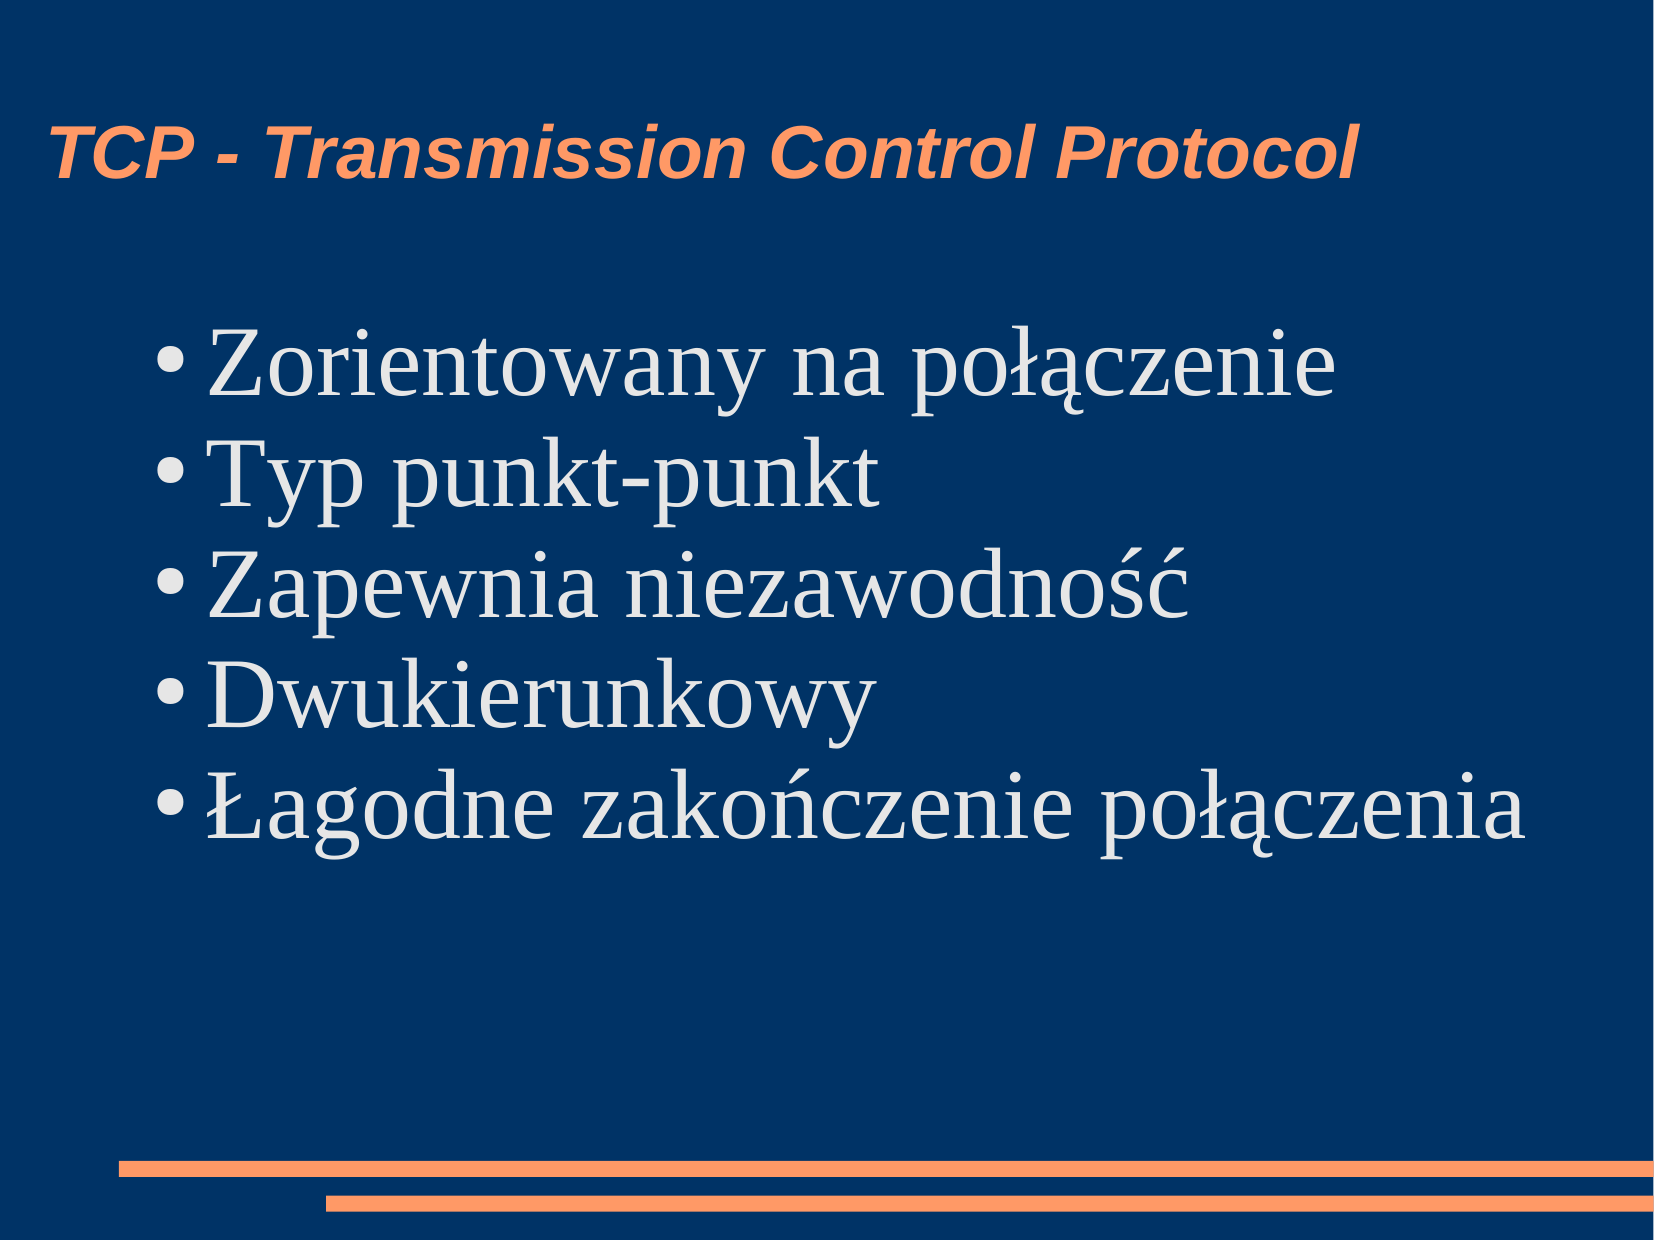

# TCP - Transmission Control Protocol
Zorientowany na połączenie
Typ punkt-punkt
Zapewnia niezawodność
Dwukierunkowy
Łagodne zakończenie połączenia